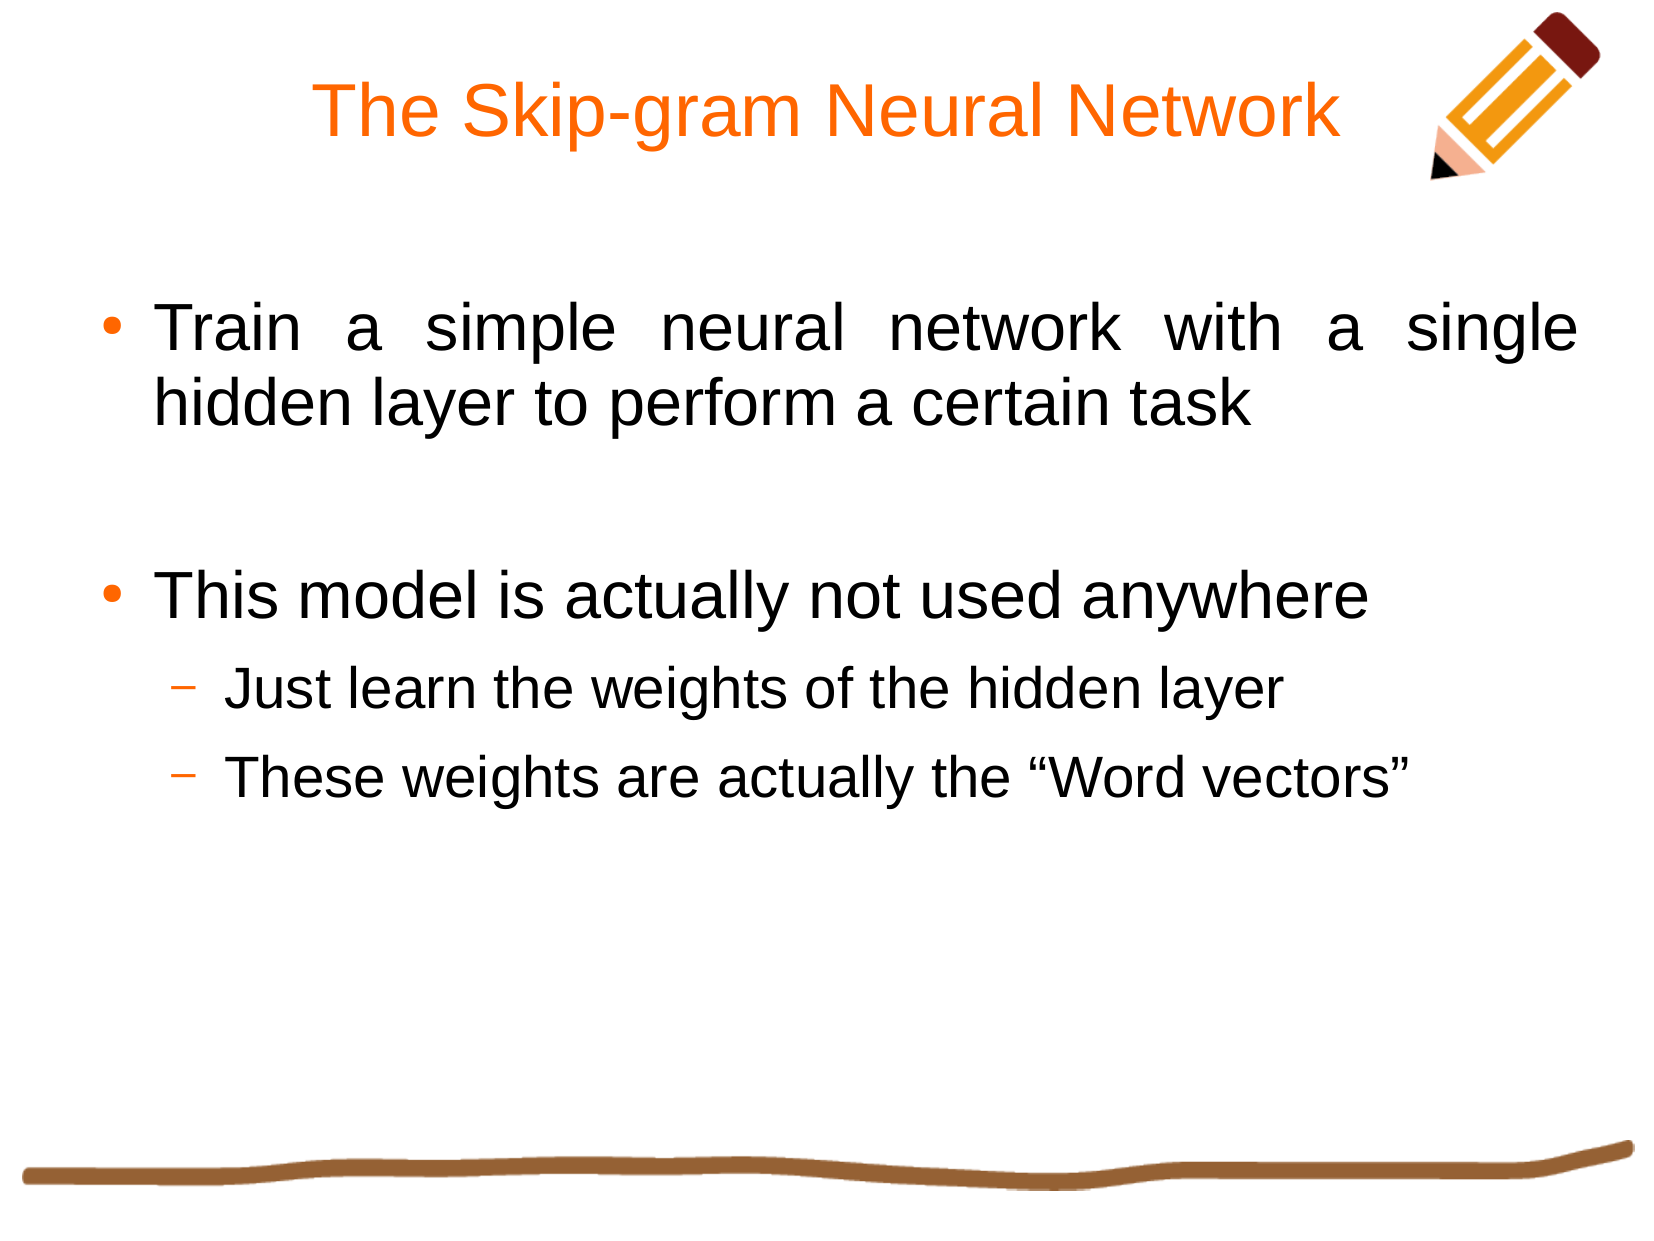

# The Skip-gram Neural Network
Train a simple neural network with a single hidden layer to perform a certain task
This model is actually not used anywhere
Just learn the weights of the hidden layer
These weights are actually the “Word vectors”